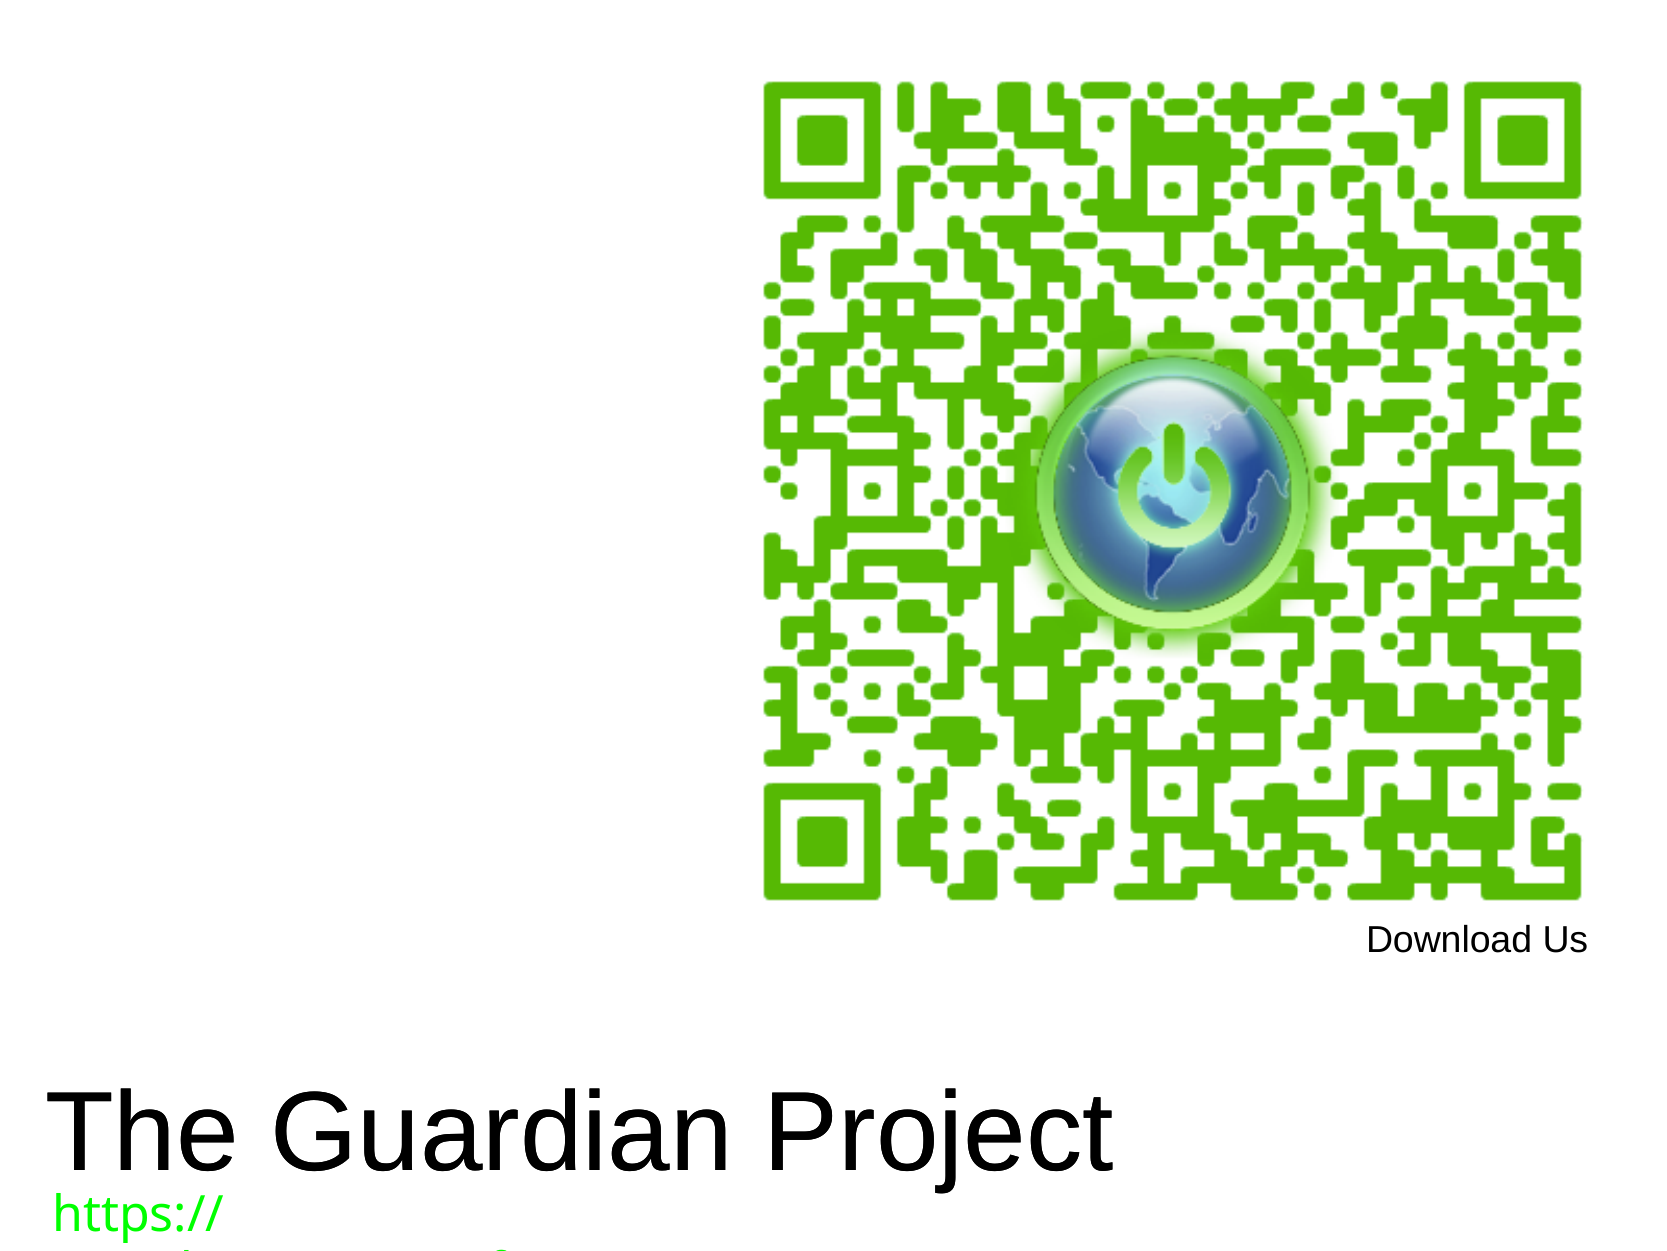

Download Us
# The Guardian Project
The Guardian Project
https://guardianproject.info